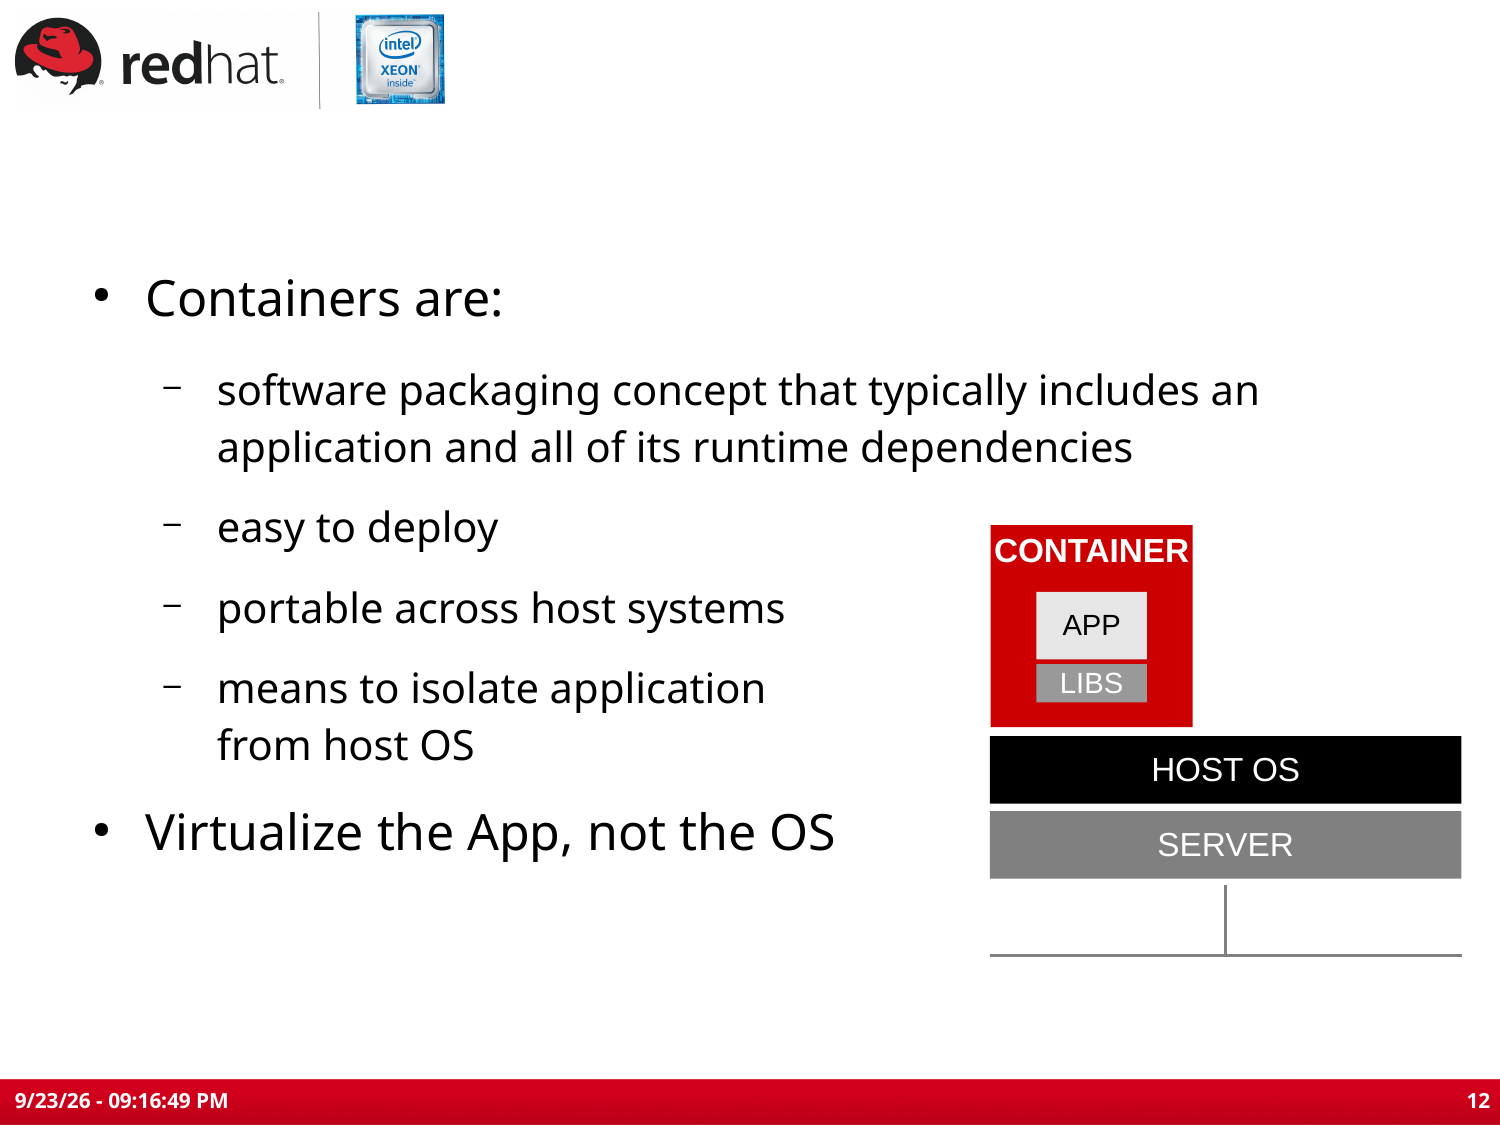

#
Containers are:
software packaging concept that typically includes an application and all of its runtime dependencies
easy to deploy
portable across host systems
means to isolate application
from host OS
Virtualize the App, not the OS
CONTAINER
APP
LIBS
HOST OS
SERVER